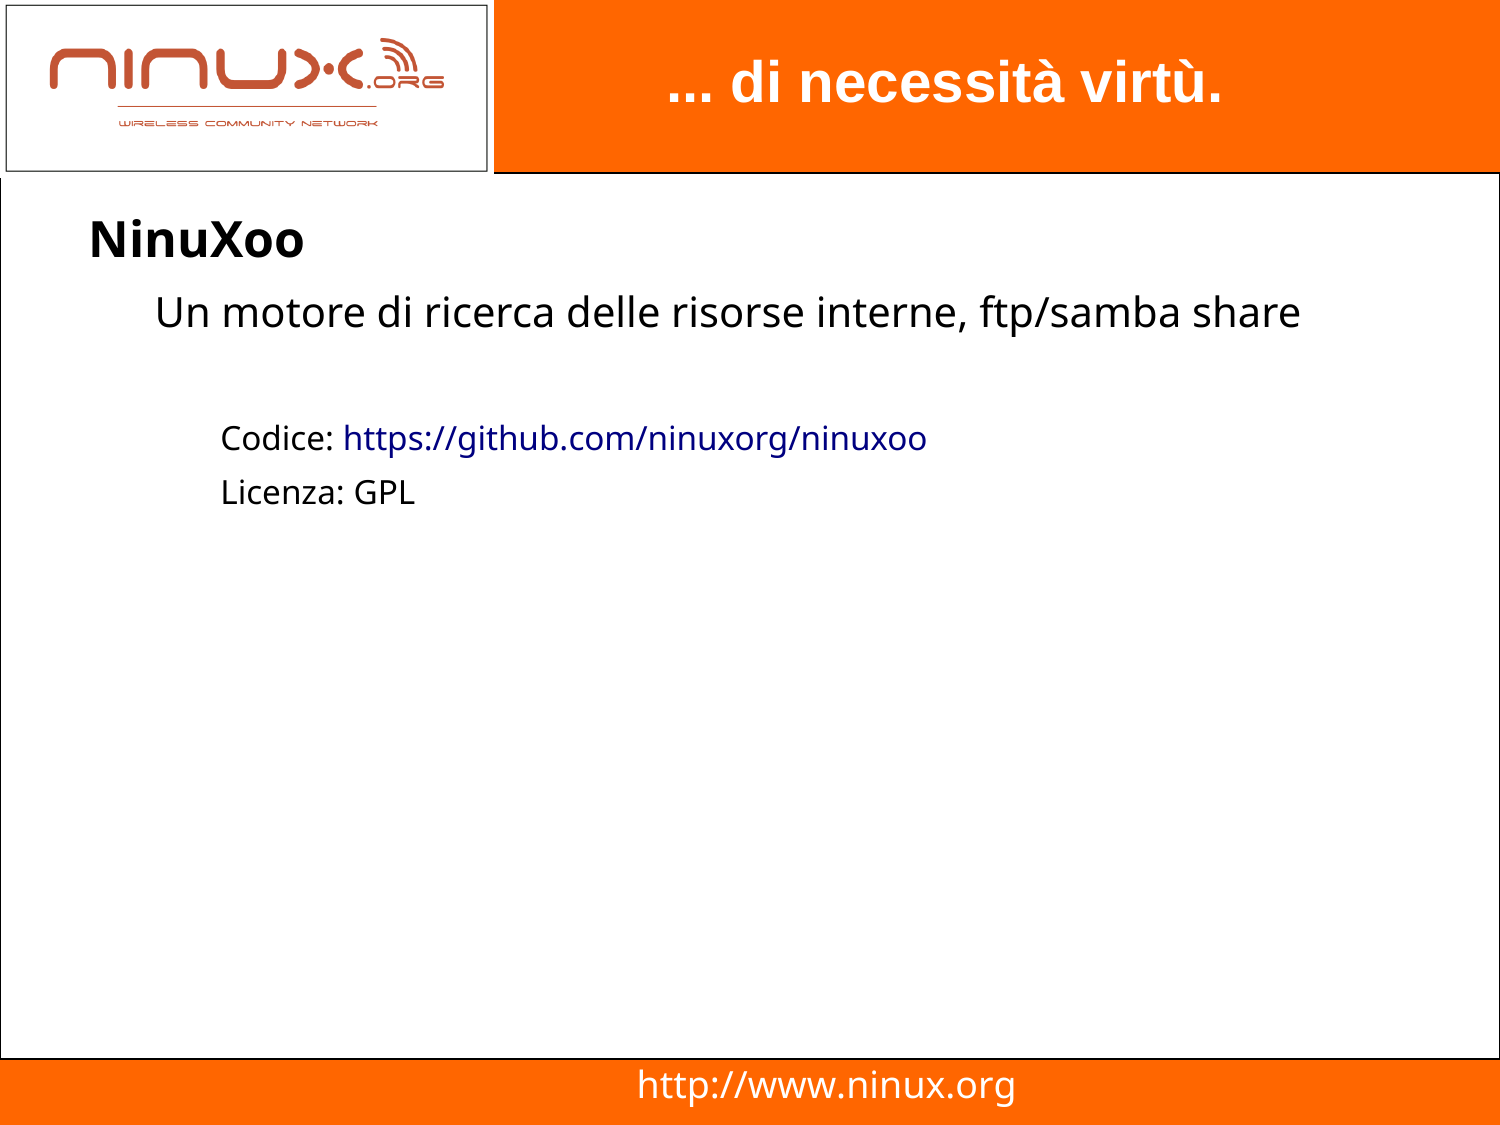

# ... di necessità virtù.
NinuXoo
Un motore di ricerca delle risorse interne, ftp/samba share
Codice: https://github.com/ninuxorg/ninuxoo
Licenza: GPL
http://www.ninux.org